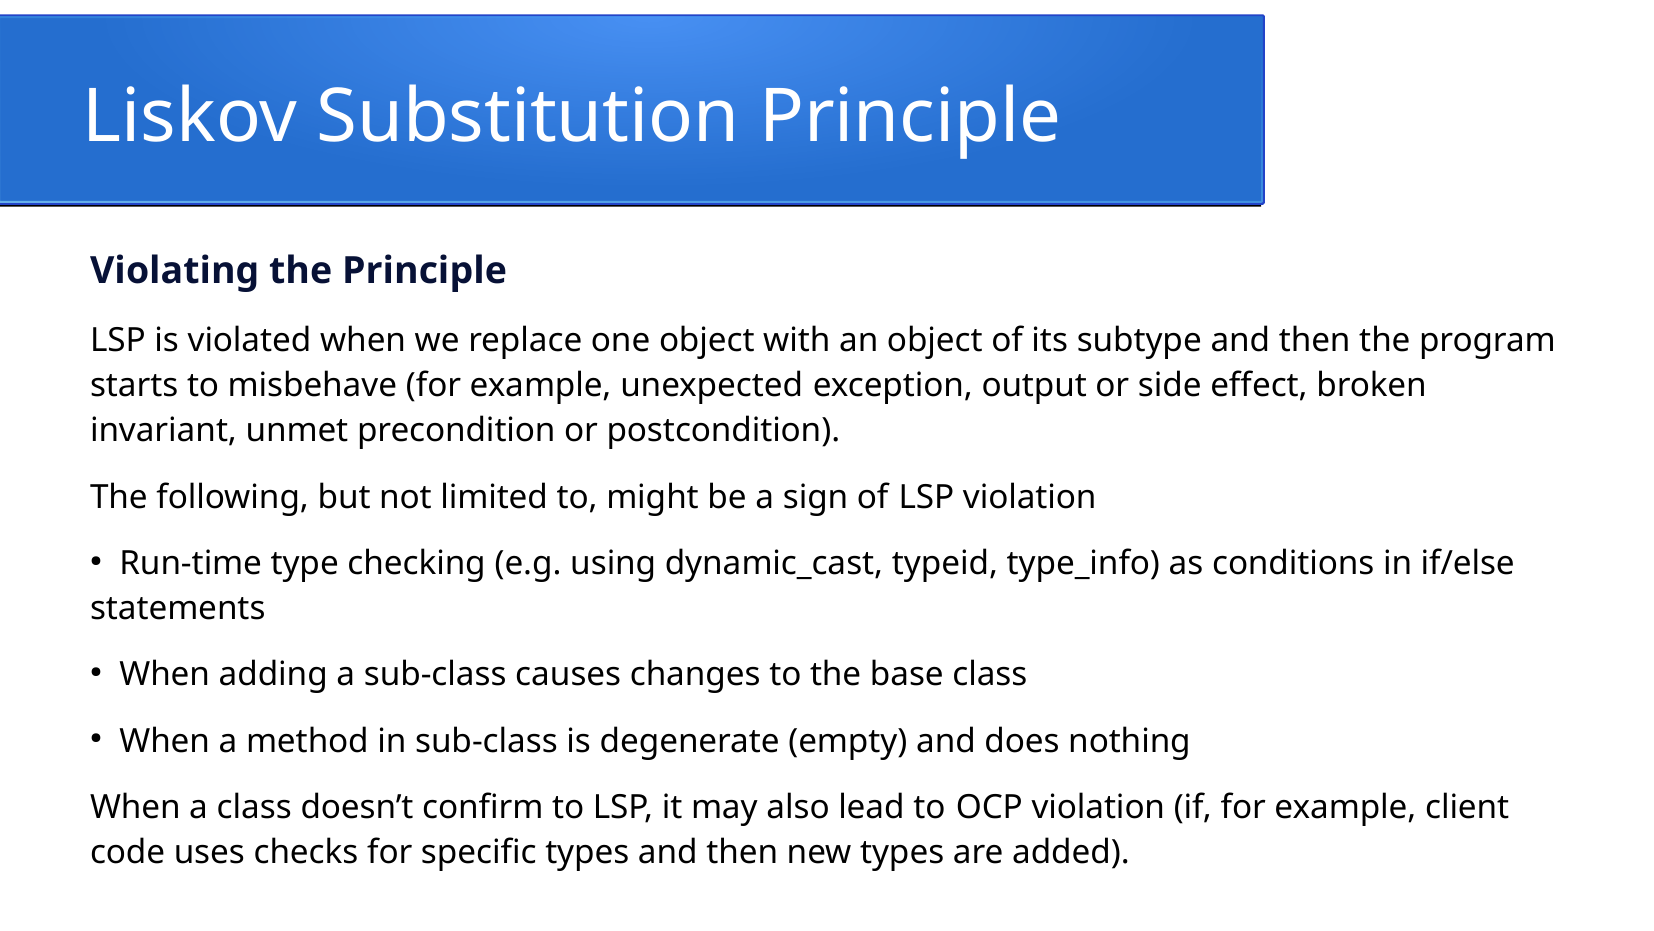

# Liskov Substitution Principle
Violating the Principle
LSP is violated when we replace one object with an object of its subtype and then the program starts to misbehave (for example, unexpected exception, output or side effect, broken invariant, unmet precondition or postcondition).
The following, but not limited to, might be a sign of LSP violation
 Run-time type checking (e.g. using dynamic_cast, typeid, type_info) as conditions in if/else statements
 When adding a sub-class causes changes to the base class
 When a method in sub-class is degenerate (empty) and does nothing
When a class doesn’t confirm to LSP, it may also lead to OCP violation (if, for example, client code uses checks for specific types and then new types are added).